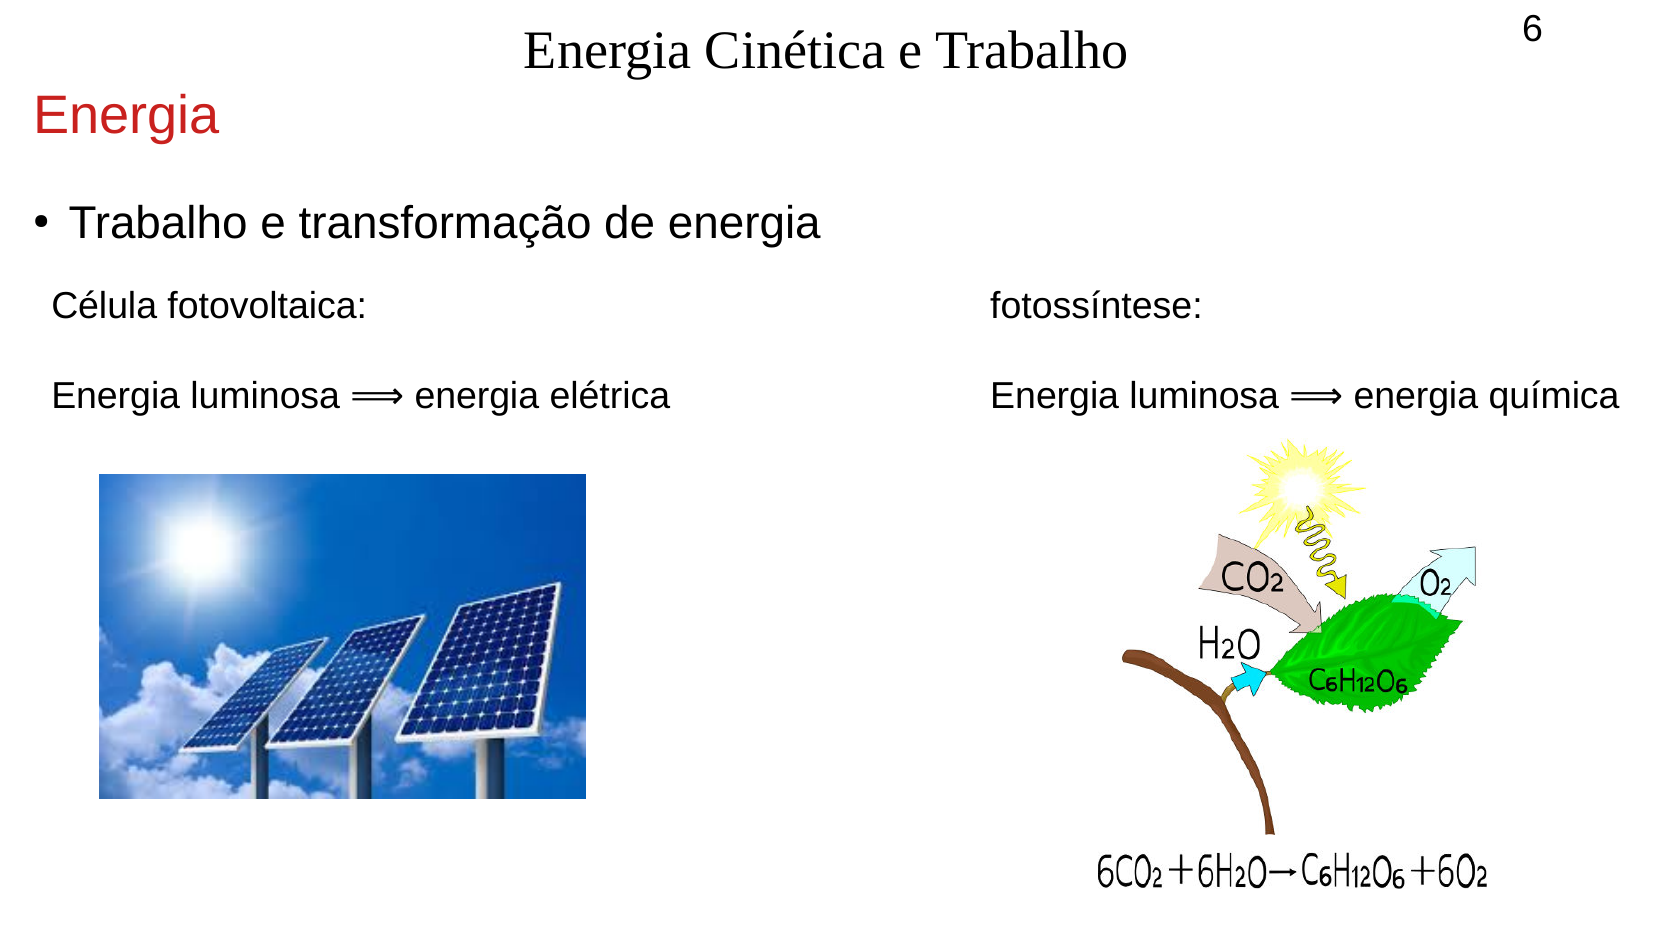

Energia Cinética e Trabalho
Energia
Trabalho e transformação de energia
Célula fotovoltaica:
Energia luminosa ⟹ energia elétrica
fotossíntese:
Energia luminosa ⟹ energia química